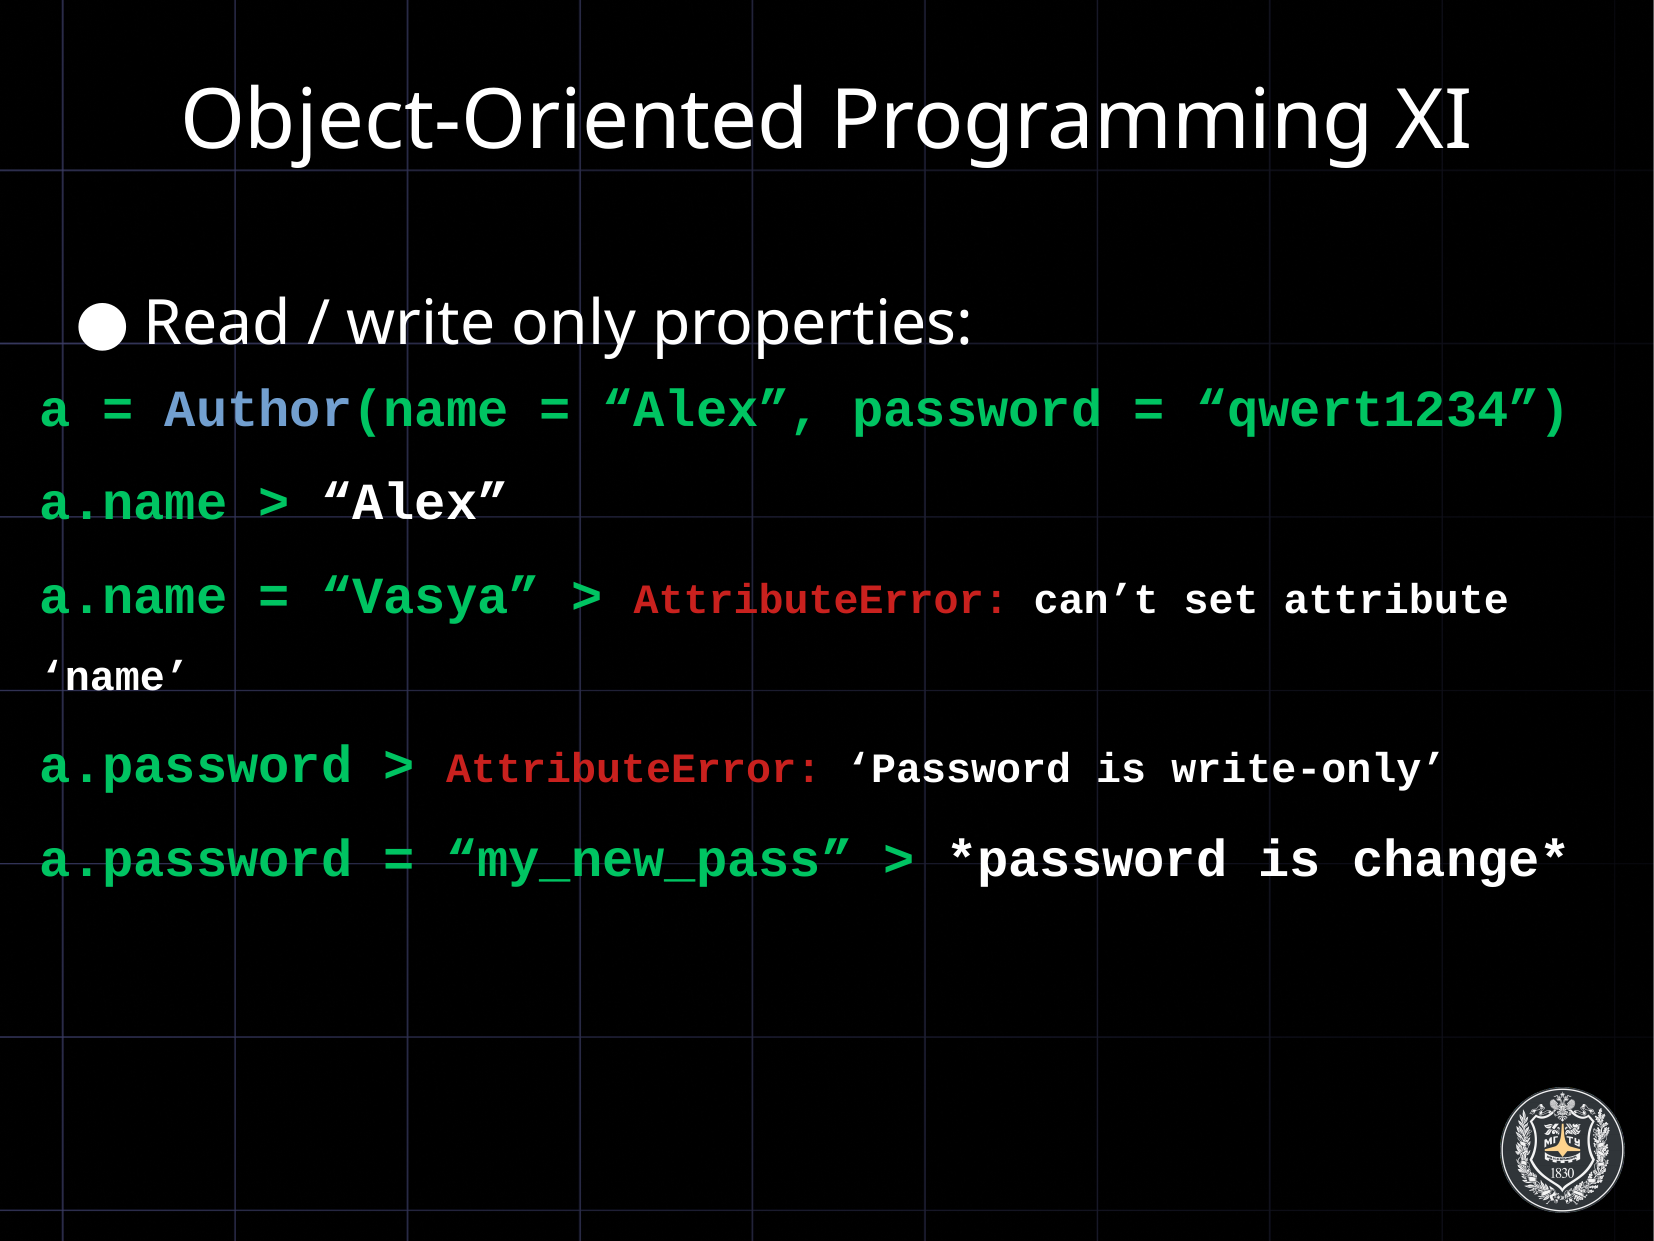

Object-Oriented Programming XI
Read / write only properties:
a = Author(name = “Alex”, password = “qwert1234”)
a.name > “Alex”
a.name = “Vasya” > AttributeError: can’t set attribute ‘name’
a.password > AttributeError: ‘Password is write-only’
a.password = “my_new_pass” > *password is change*